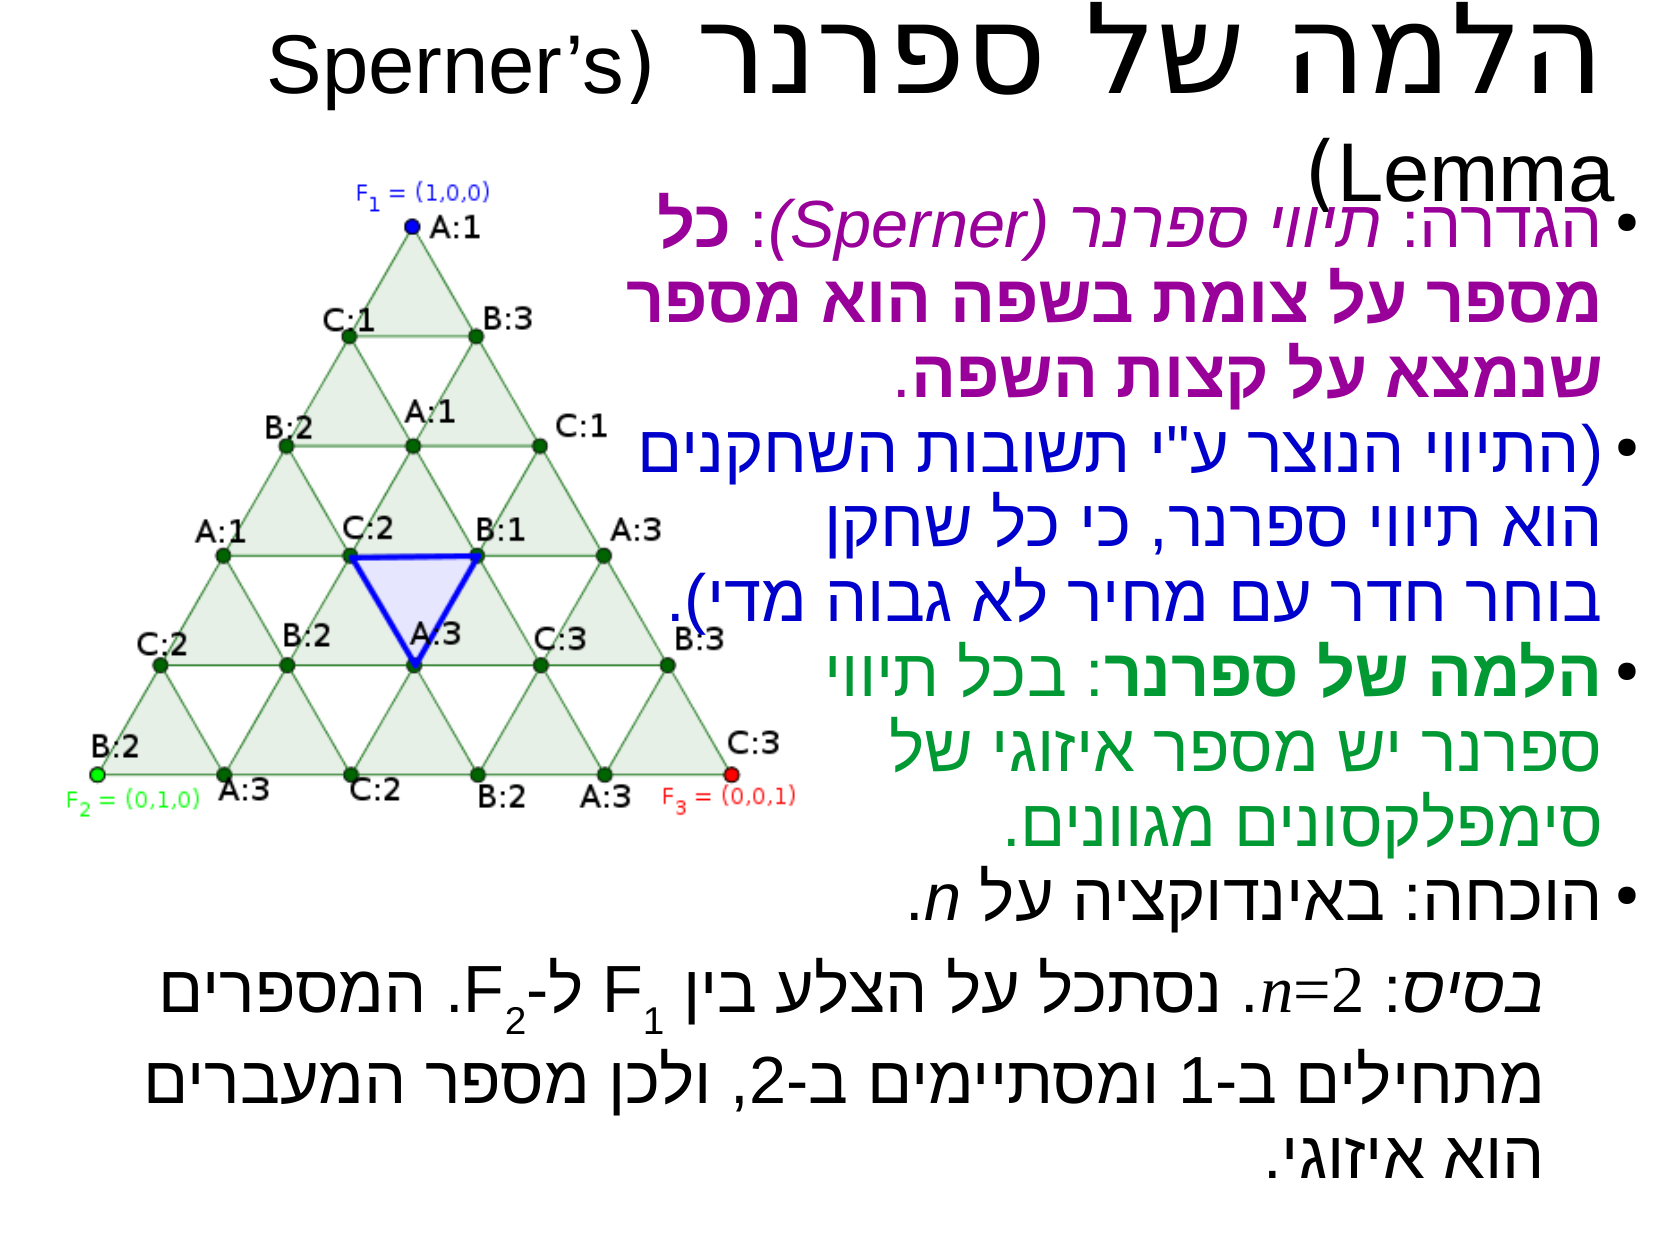

# הלמה של ספרנר (Sperner’s Lemma)
הגדרה: תיווי ספרנר (Sperner): כל מספר על צומת בשפה הוא מספר שנמצא על קצות השפה.
(התיווי הנוצר ע"י תשובות השחקנים הוא תיווי ספרנר, כי כל שחקן
בוחר חדר עם מחיר לא גבוה מדי).
הלמה של ספרנר: בכל תיווי
ספרנר יש מספר איזוגי של סימפלקסונים מגוונים.
הוכחה: באינדוקציה על n.
בסיס: n=2. נסתכל על הצלע בין F1 ל-F2. המספרים מתחילים ב-1 ומסתיימים ב-2, ולכן מספר המעברים הוא איזוגי.